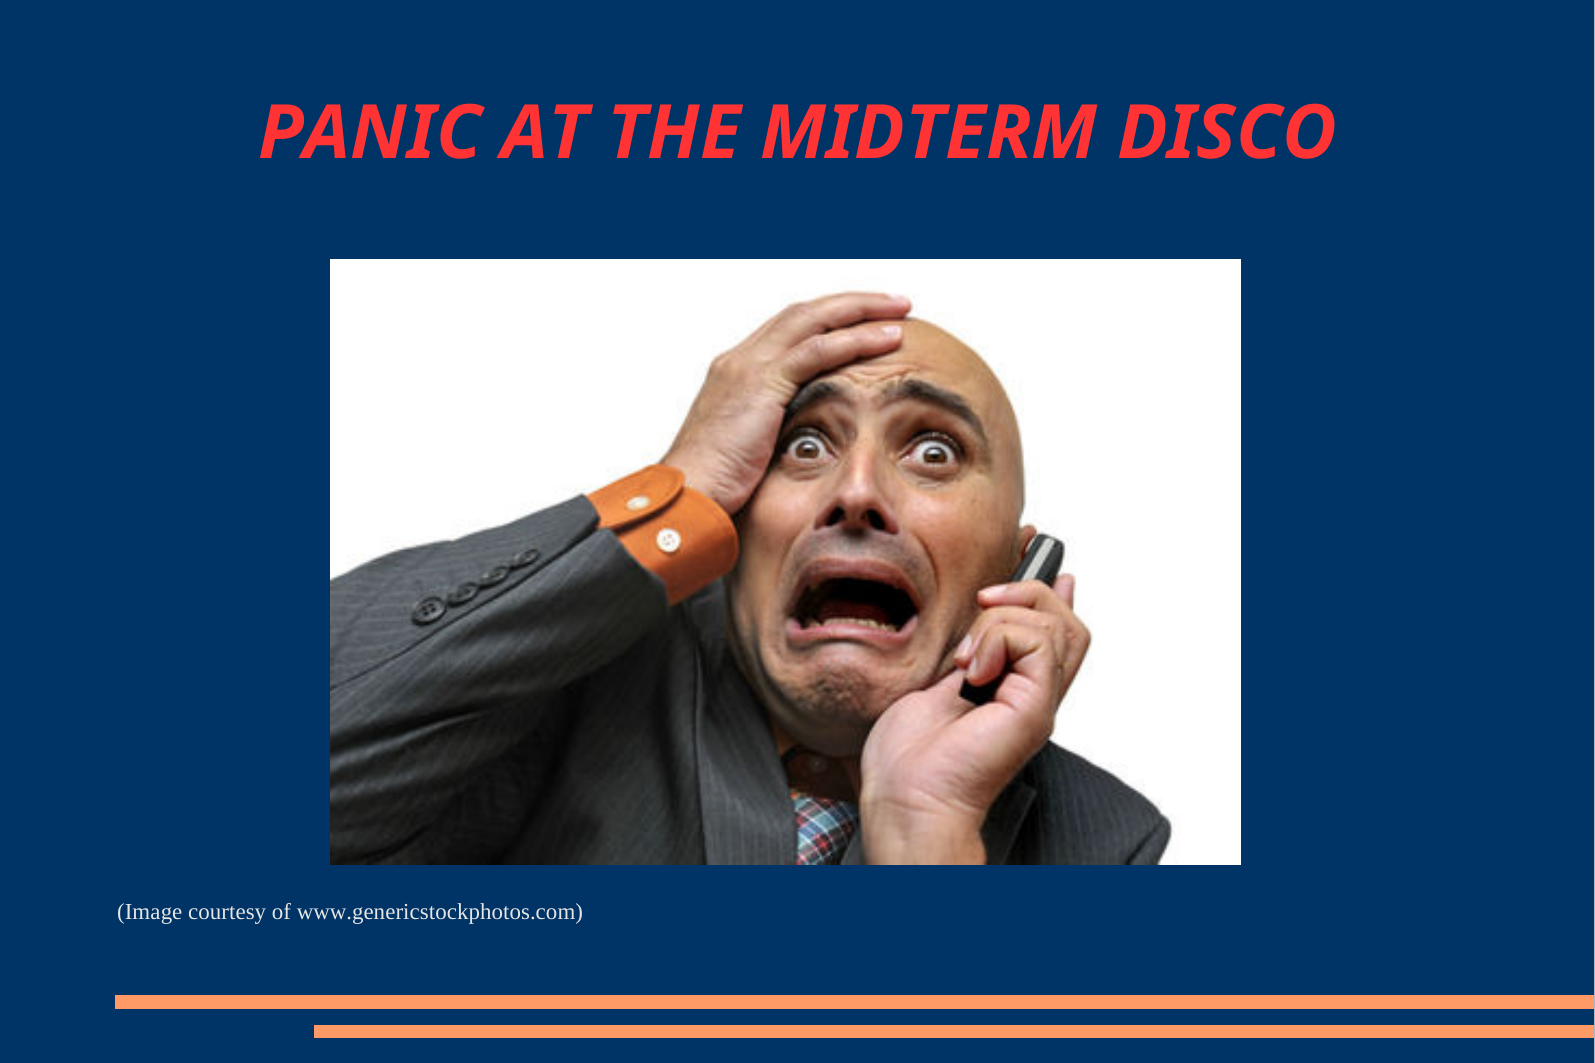

PANIC AT THE MIDTERM DISCO
# (Image courtesy of www.genericstockphotos.com)